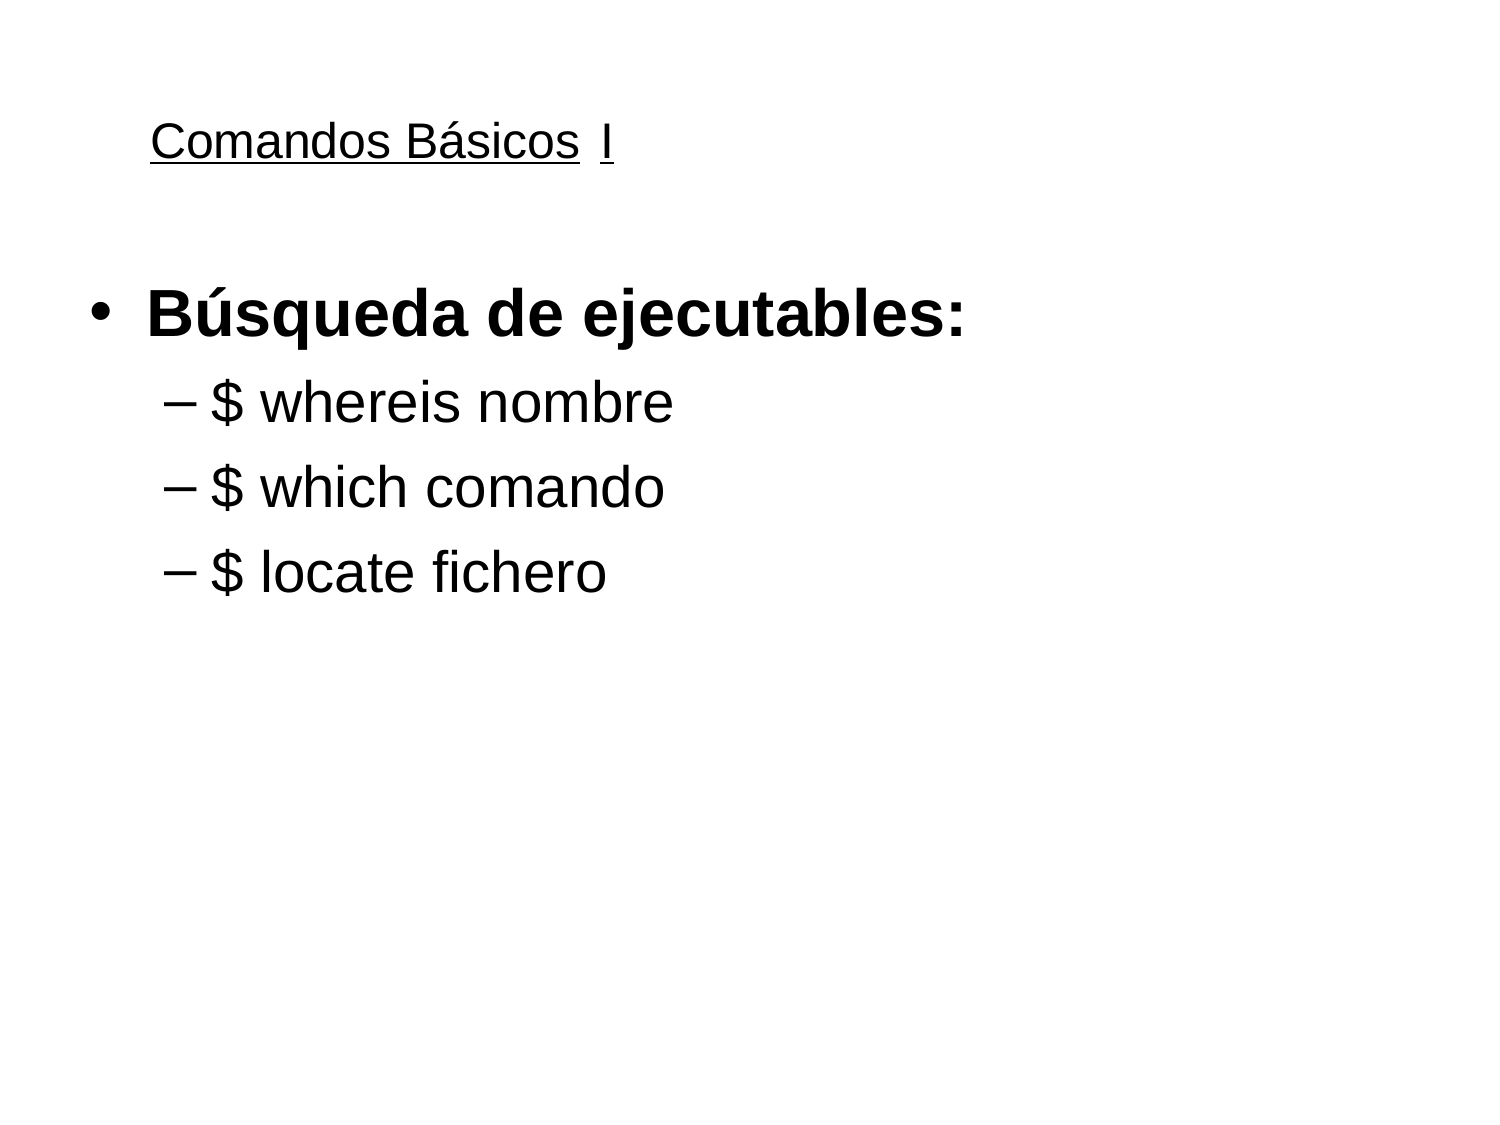

# Comandos Básicos	I
Búsqueda de ejecutables:
$ whereis nombre
$ which comando
$ locate fichero